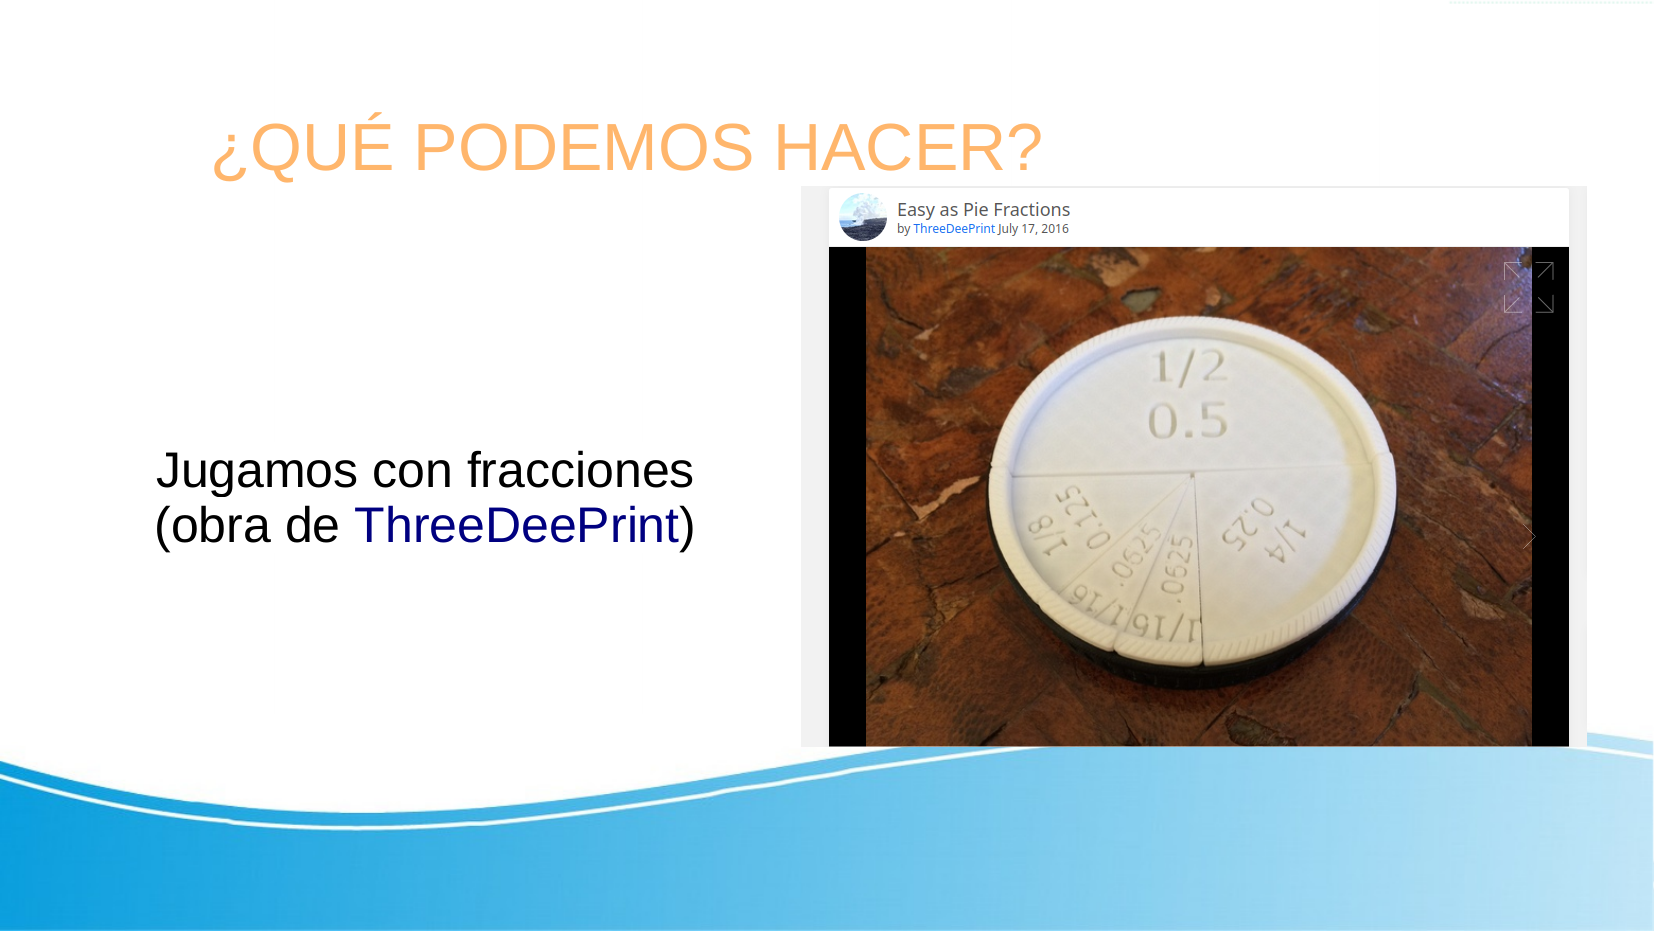

¿QUÉ PODEMOS HACER?
# Jugamos con fracciones (obra de ThreeDeePrint)